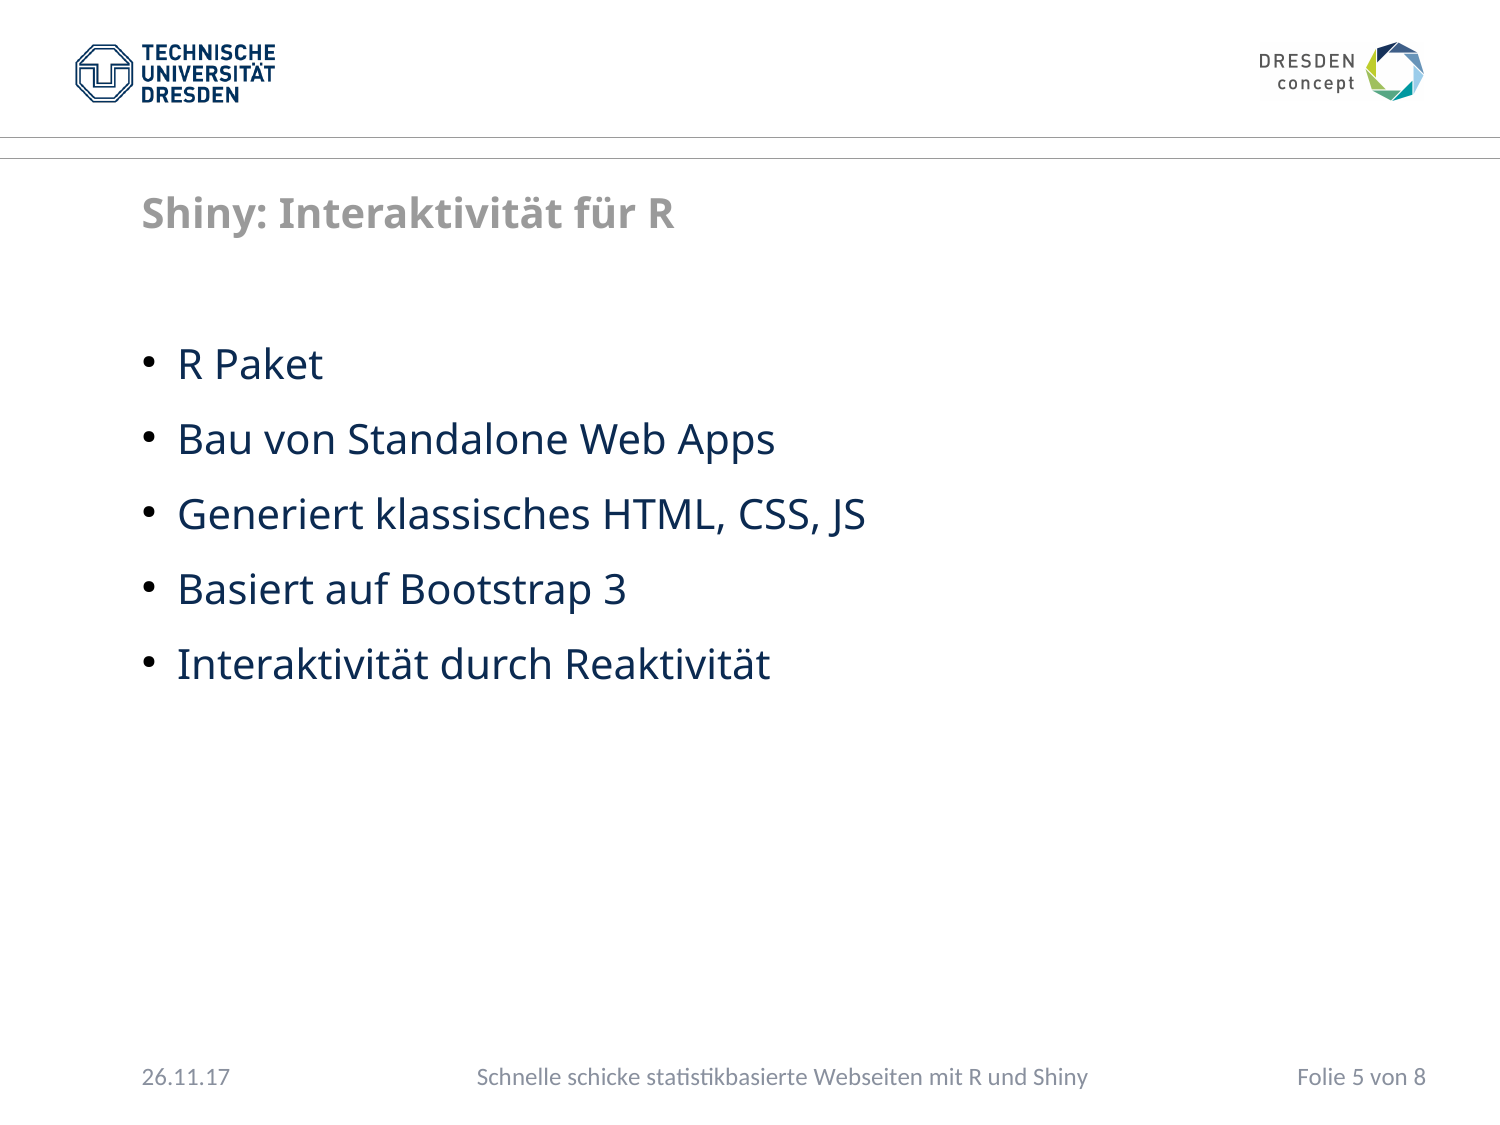

# Shiny: Interaktivität für R
R Paket
Bau von Standalone Web Apps
Generiert klassisches HTML, CSS, JS
Basiert auf Bootstrap 3
Interaktivität durch Reaktivität
26.11.17
Folie von 8
Schnelle schicke statistikbasierte Webseiten mit R und Shiny